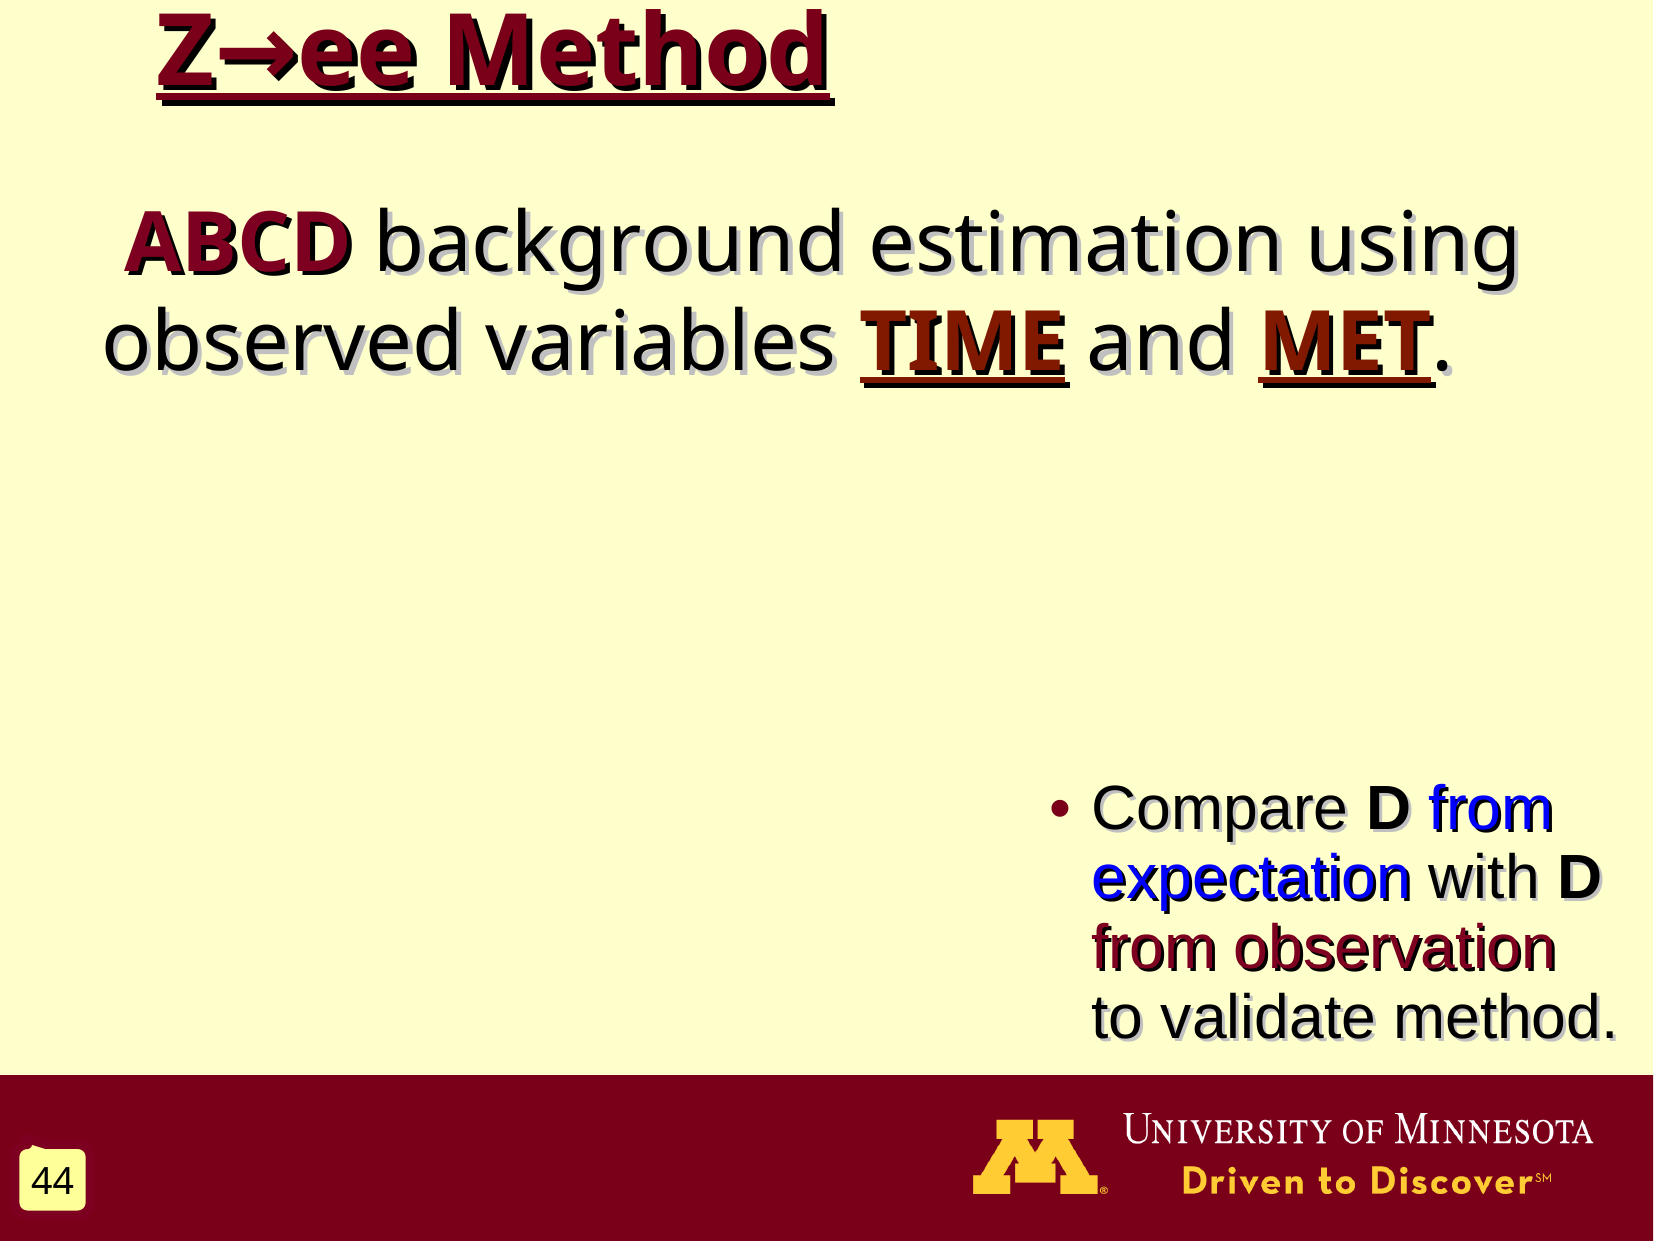

# Z→ee Method
 ABCD background estimation using observed variables TIME and MET.
Compare D from expectation with D from observation to validate method.
44